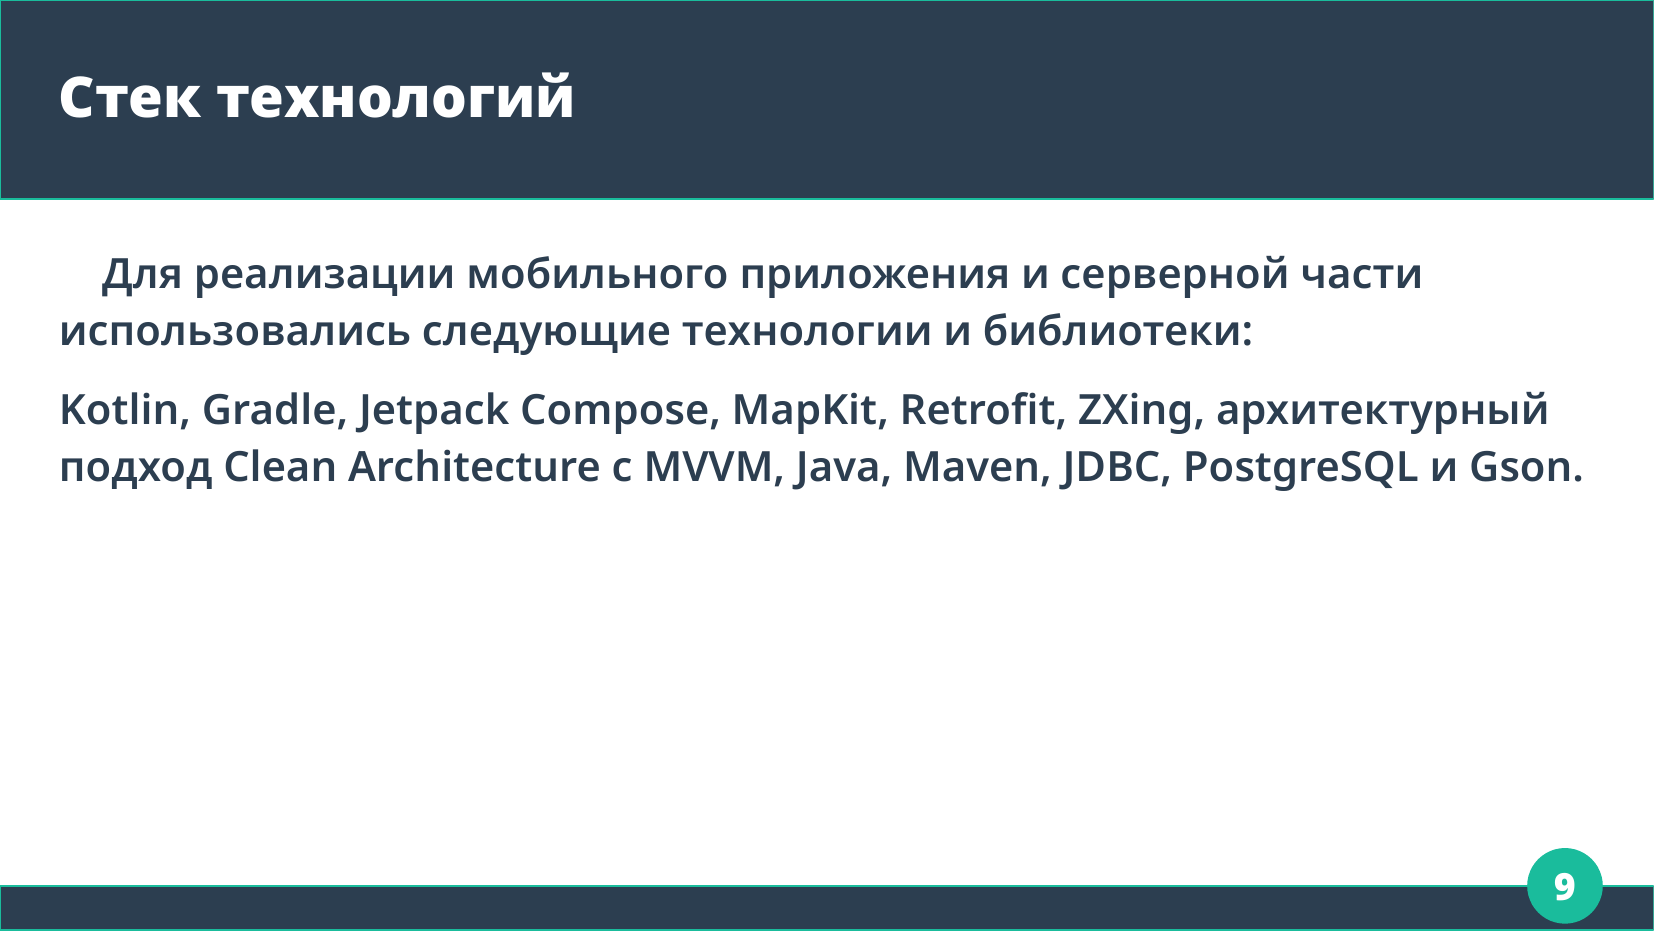

# Стек технологий
 Для реализации мобильного приложения и серверной части использовались следующие технологии и библиотеки:
Kotlin, Gradle, Jetpack Compose, MapKit, Retrofit, ZXing, архитектурный подход Clean Architecture с MVVM, Java, Maven, JDBC, PostgreSQL и Gson.
9